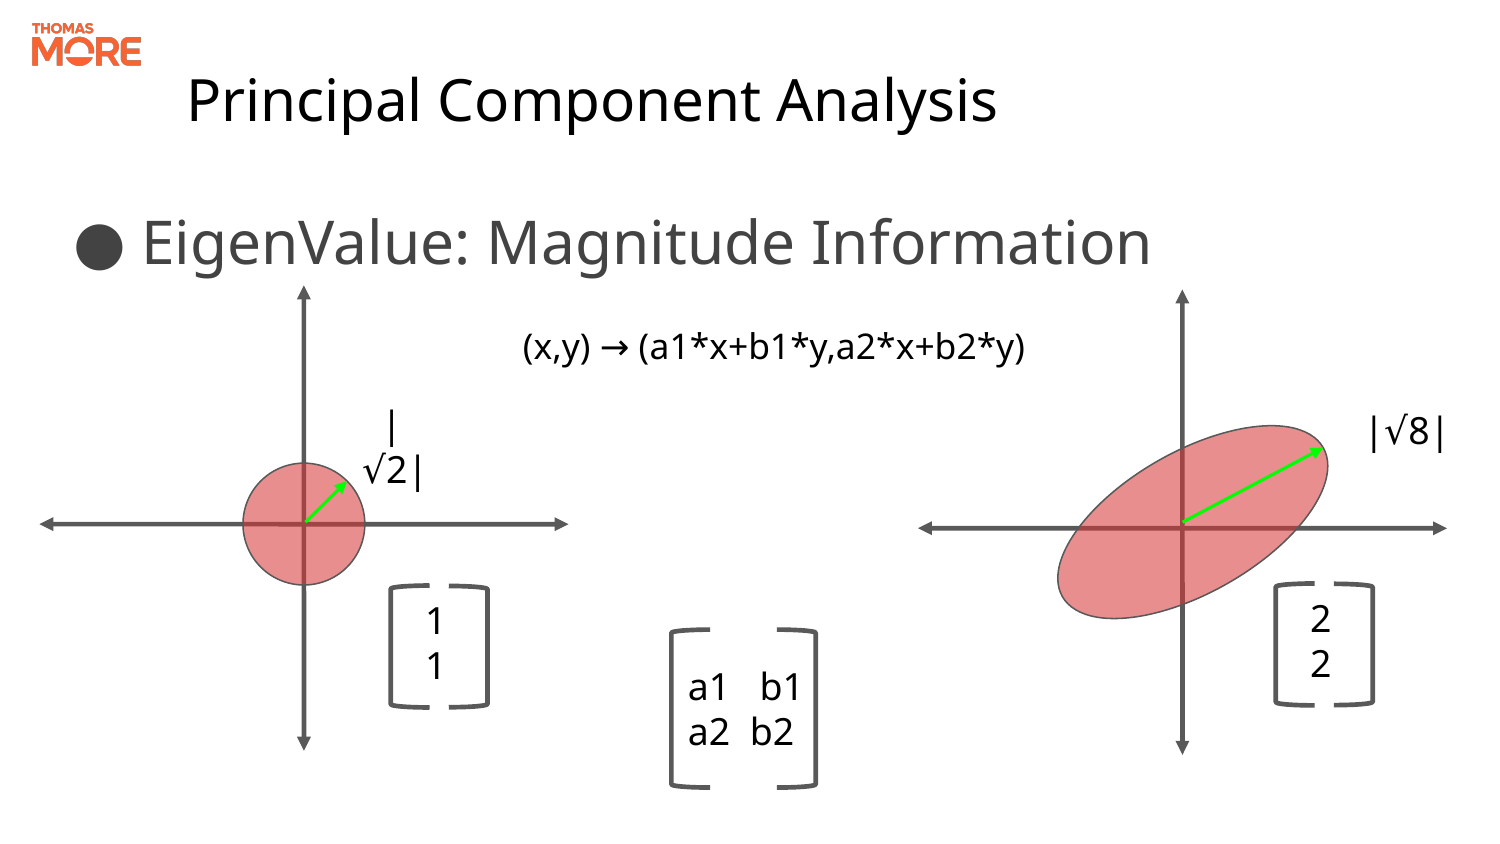

# Principal Component Analysis
EigenValue: Magnitude Information
(x,y) → (a1*x+b1*y,a2*x+b2*y)
 |√2|
 |√8|
 2
 2
 1
 1
 a1 b1
 a2 b2